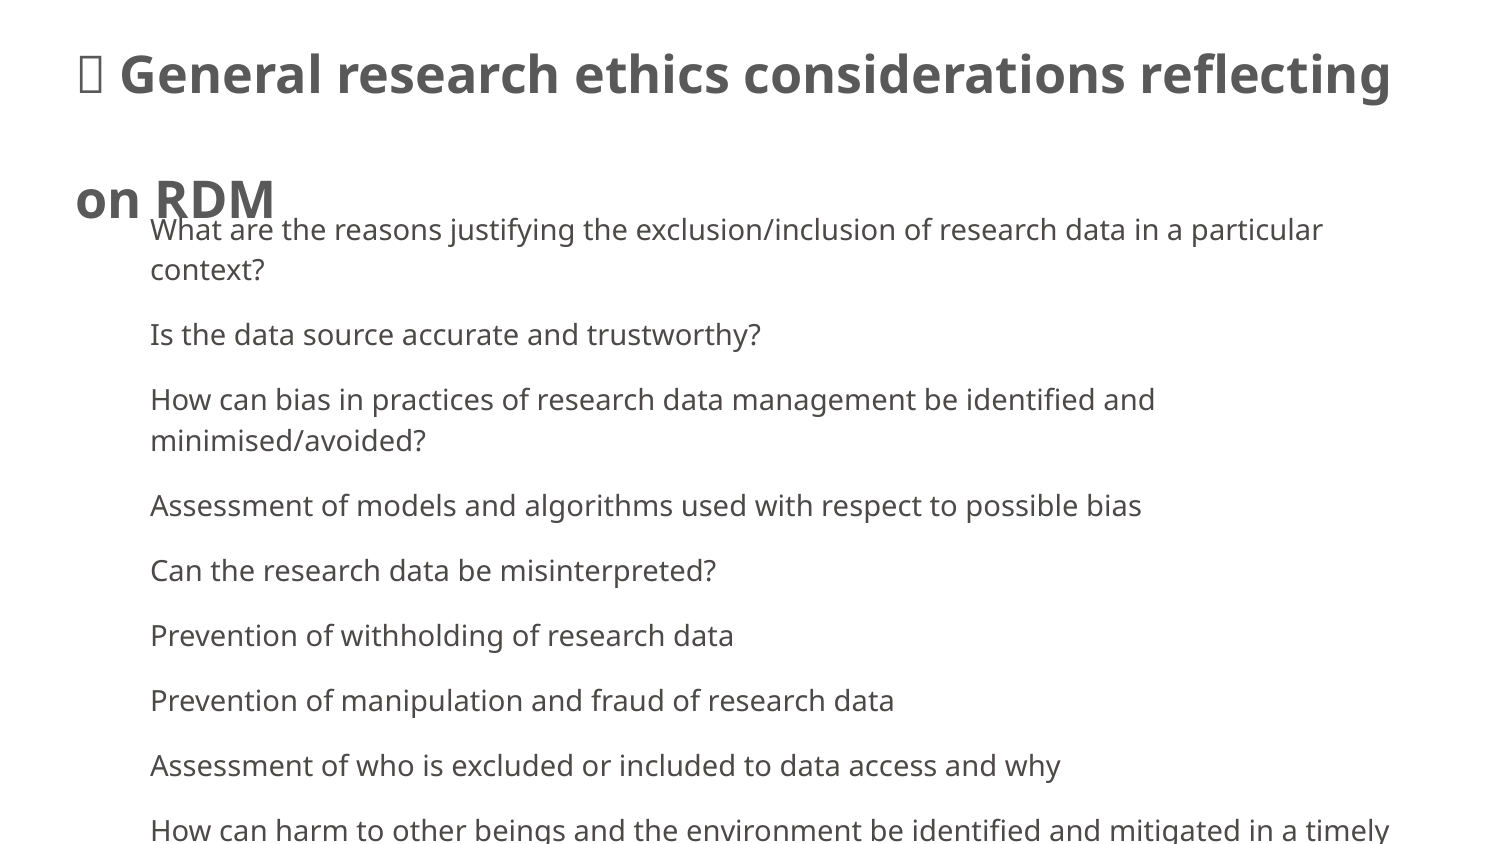

# 🔬 General research ethics considerations reflecting on RDM
What are the reasons justifying the exclusion/inclusion of research data in a particular context?
Is the data source accurate and trustworthy?
How can bias in practices of research data management be identified and minimised/avoided?
Assessment of models and algorithms used with respect to possible bias
Can the research data be misinterpreted?
Prevention of withholding of research data
Prevention of manipulation and fraud of research data
Assessment of who is excluded or included to data access and why
How can harm to other beings and the environment be identified and mitigated in a timely manner?